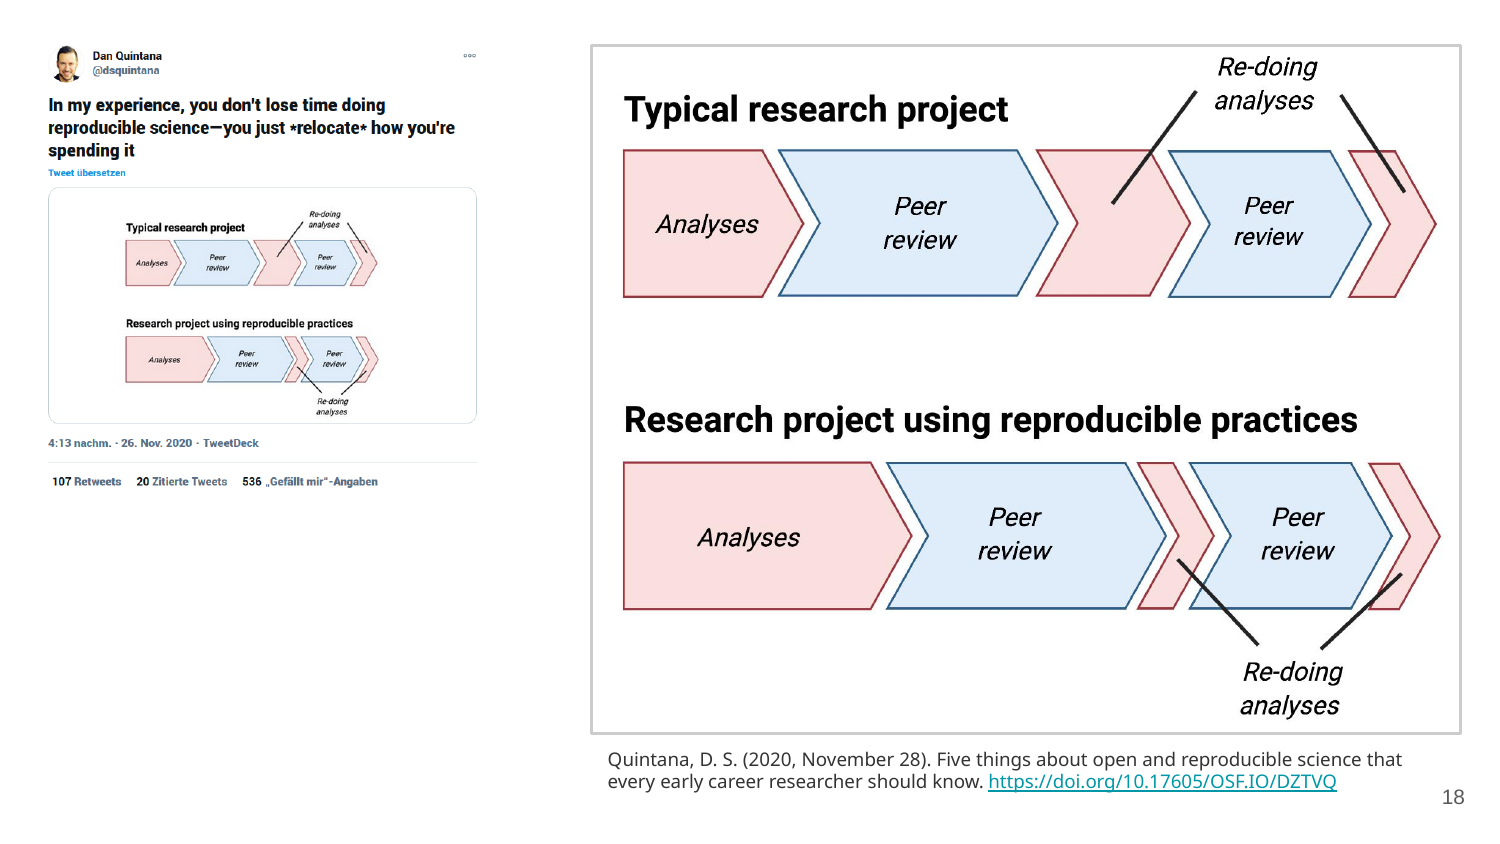

Quintana, D. S. (2020, November 28). Five things about open and reproducible science that every early career researcher should know. https://doi.org/10.17605/OSF.IO/DZTVQ